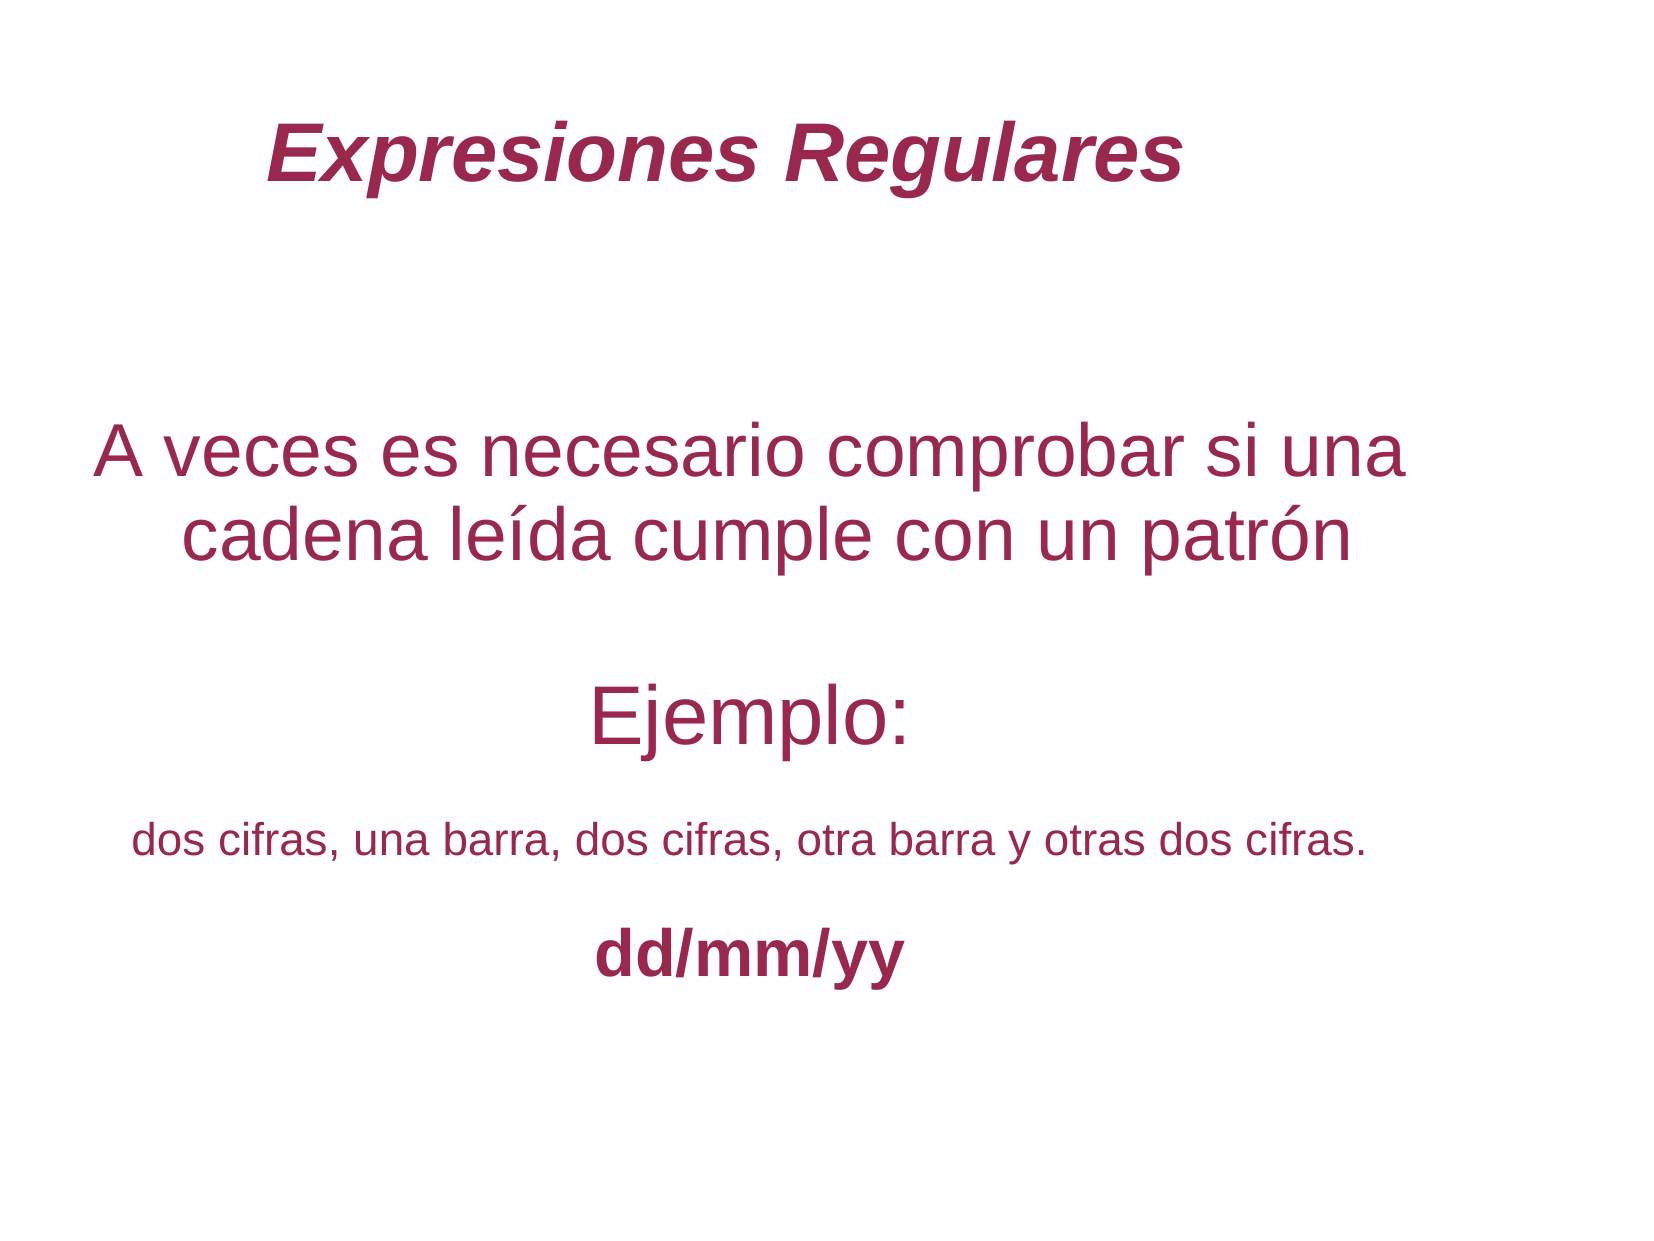

# Expresiones Regulares
A veces es necesario comprobar si una cadena leída cumple con un patrón
Ejemplo:
dos cifras, una barra, dos cifras, otra barra y otras dos cifras.
dd/mm/yy